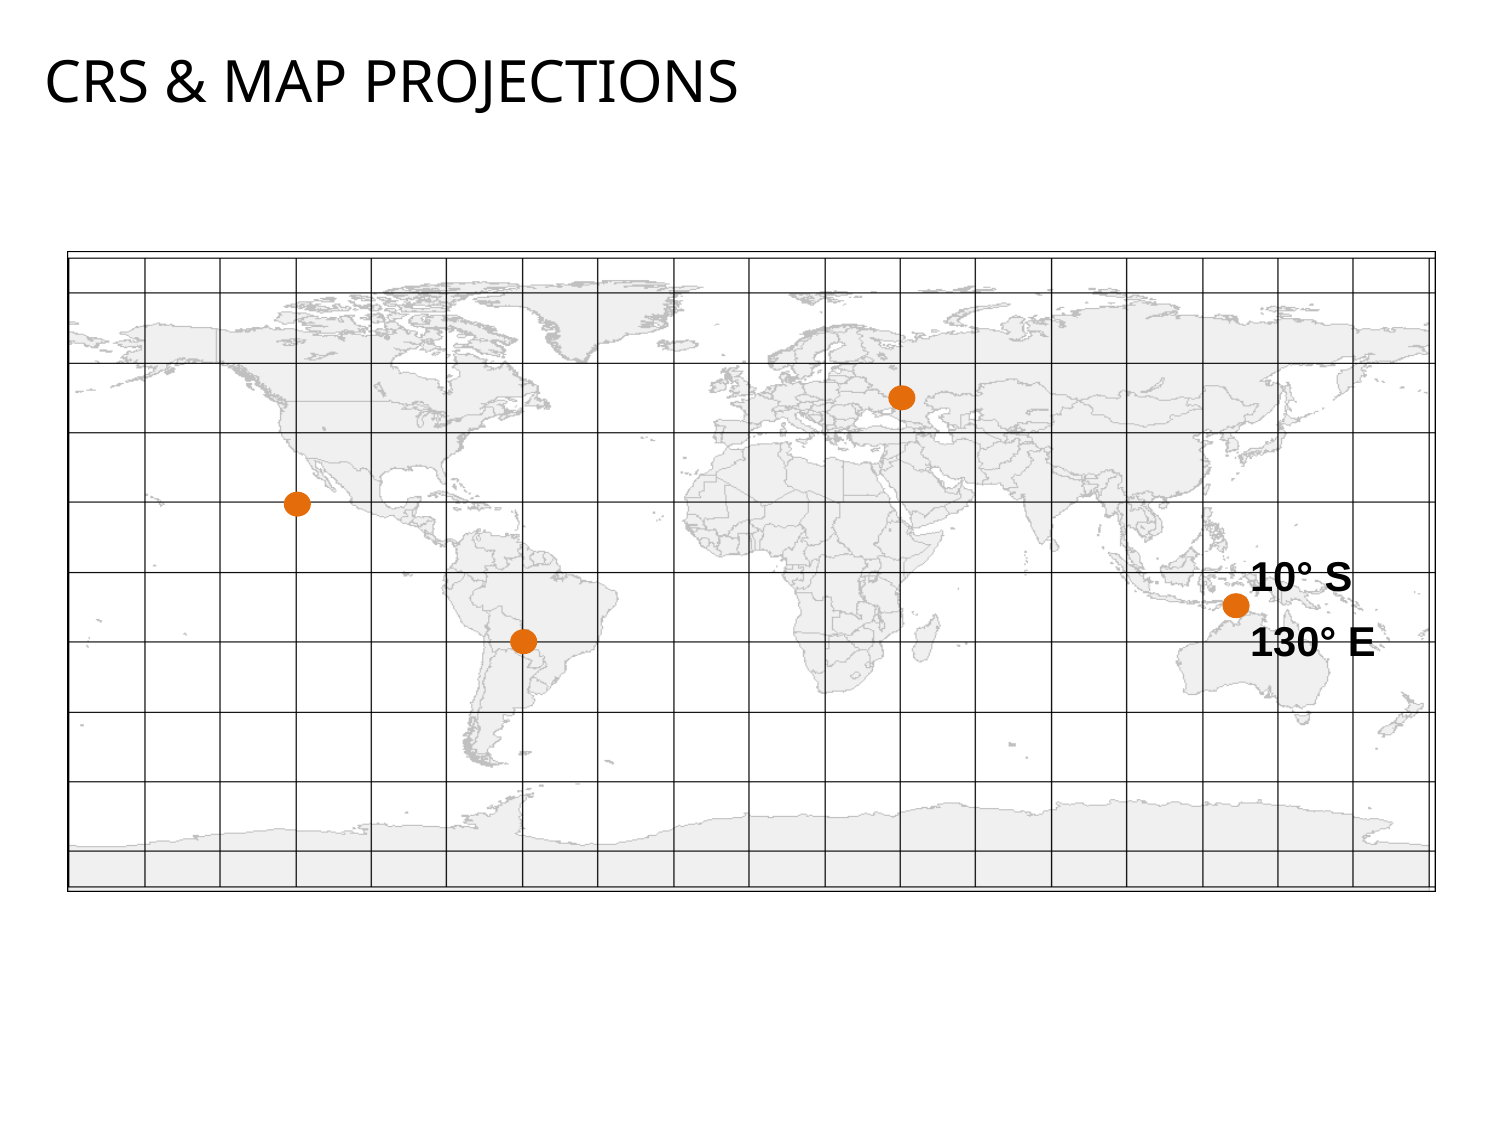

CRS & MAP PROJECTIONS
10° S
130° E